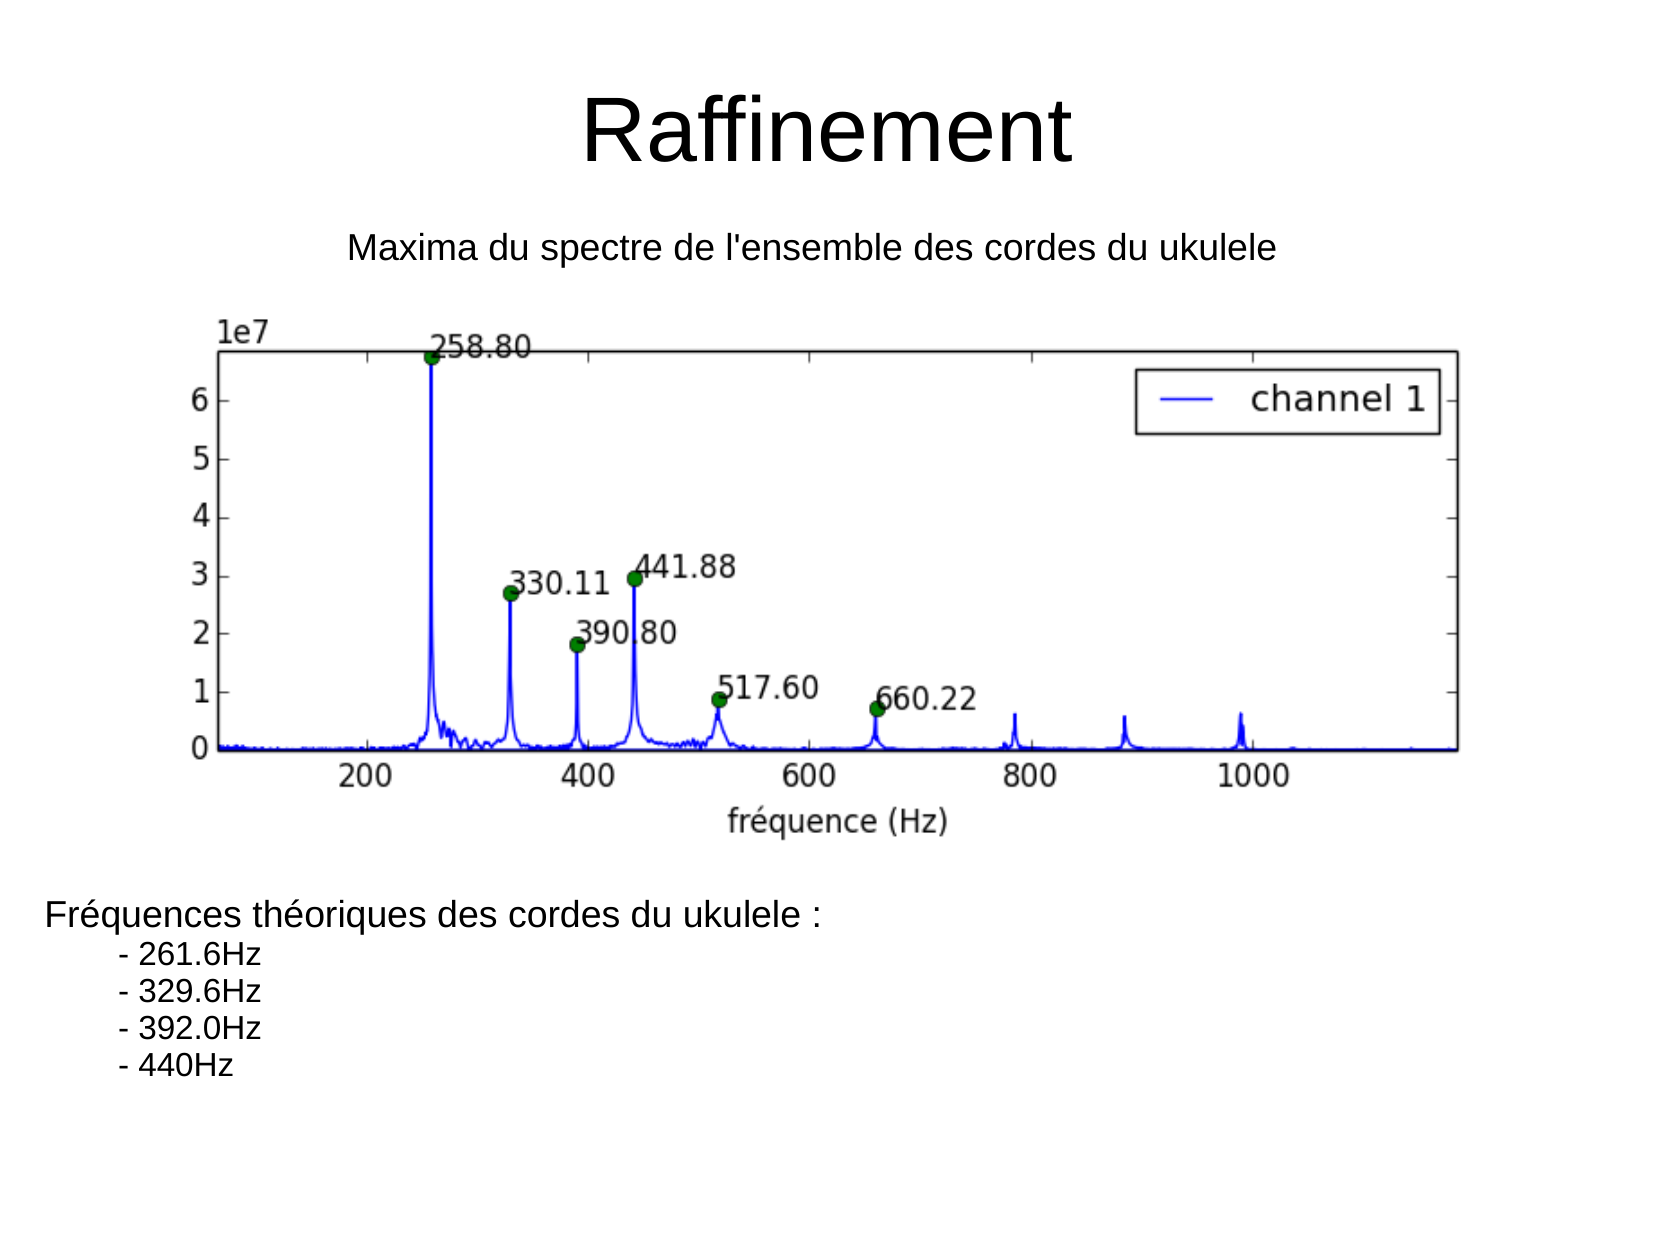

# Raffinement
Maxima du spectre de l'ensemble des cordes du ukulele
Fréquences théoriques des cordes du ukulele :
	- 261.6Hz
 	- 329.6Hz
 	- 392.0Hz
 	- 440Hz